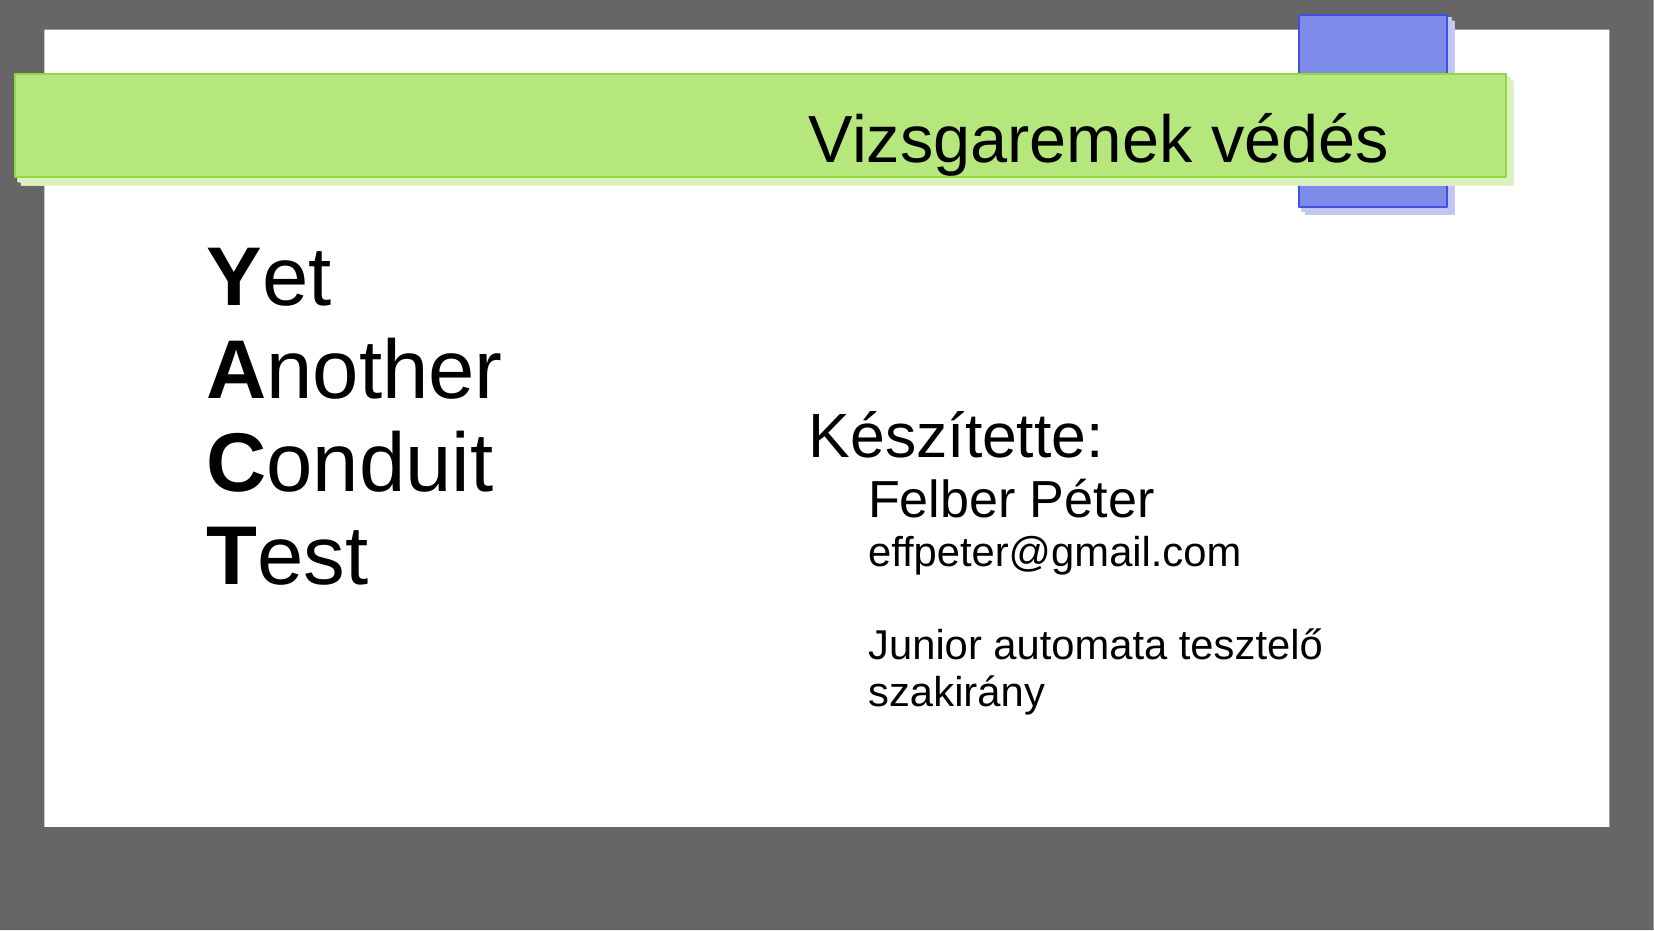

Vizsgaremek védés
Készítette:
Felber Péter
effpeter@gmail.com
Junior automata tesztelő szakirány
# Yet Another Conduit Test